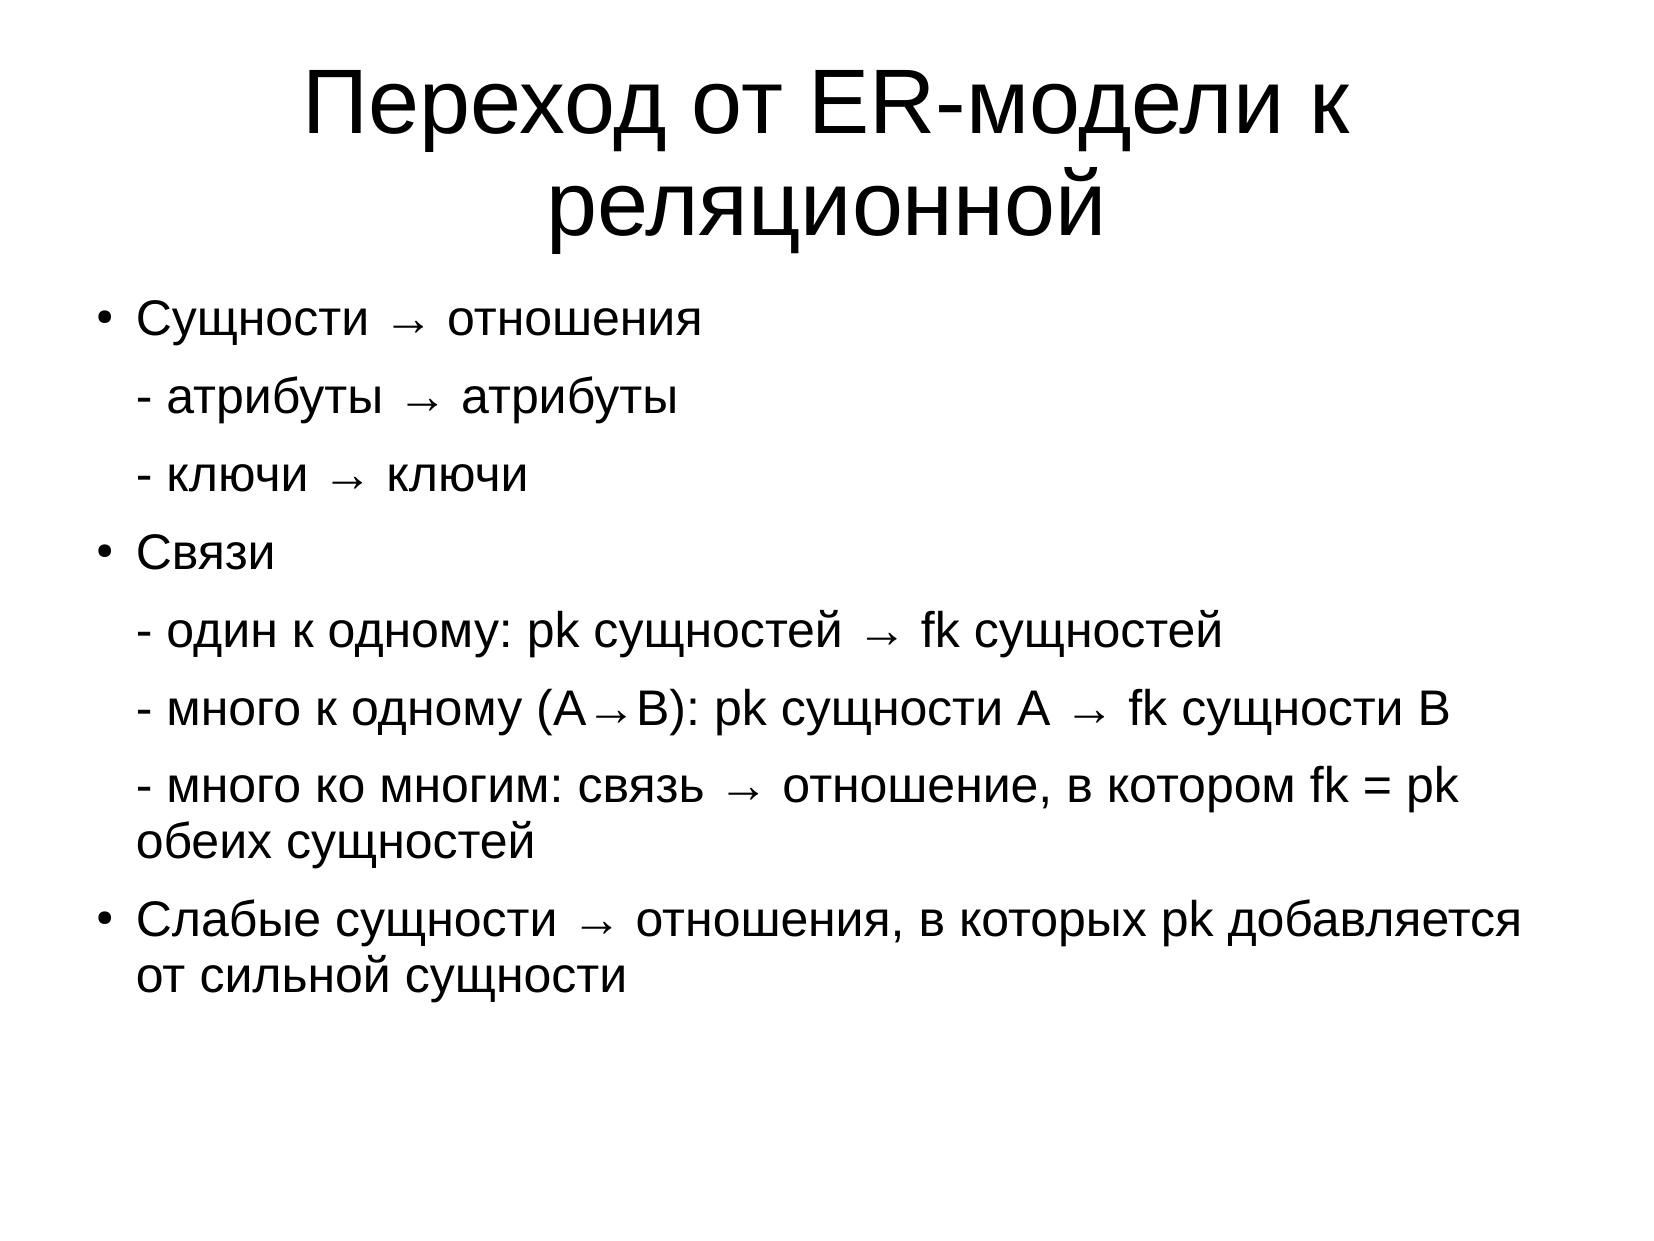

# Переход от ER-модели к реляционной
Сущности → отношения
- атрибуты → атрибуты
- ключи → ключи
Связи
- один к одному: pk сущностей → fk сущностей
- много к одному (A→B): pk сущности А → fk сущности B
- много ко многим: связь → отношение, в котором fk = pk обеих сущностей
Слабые сущности → отношения, в которых pk добавляется от сильной сущности